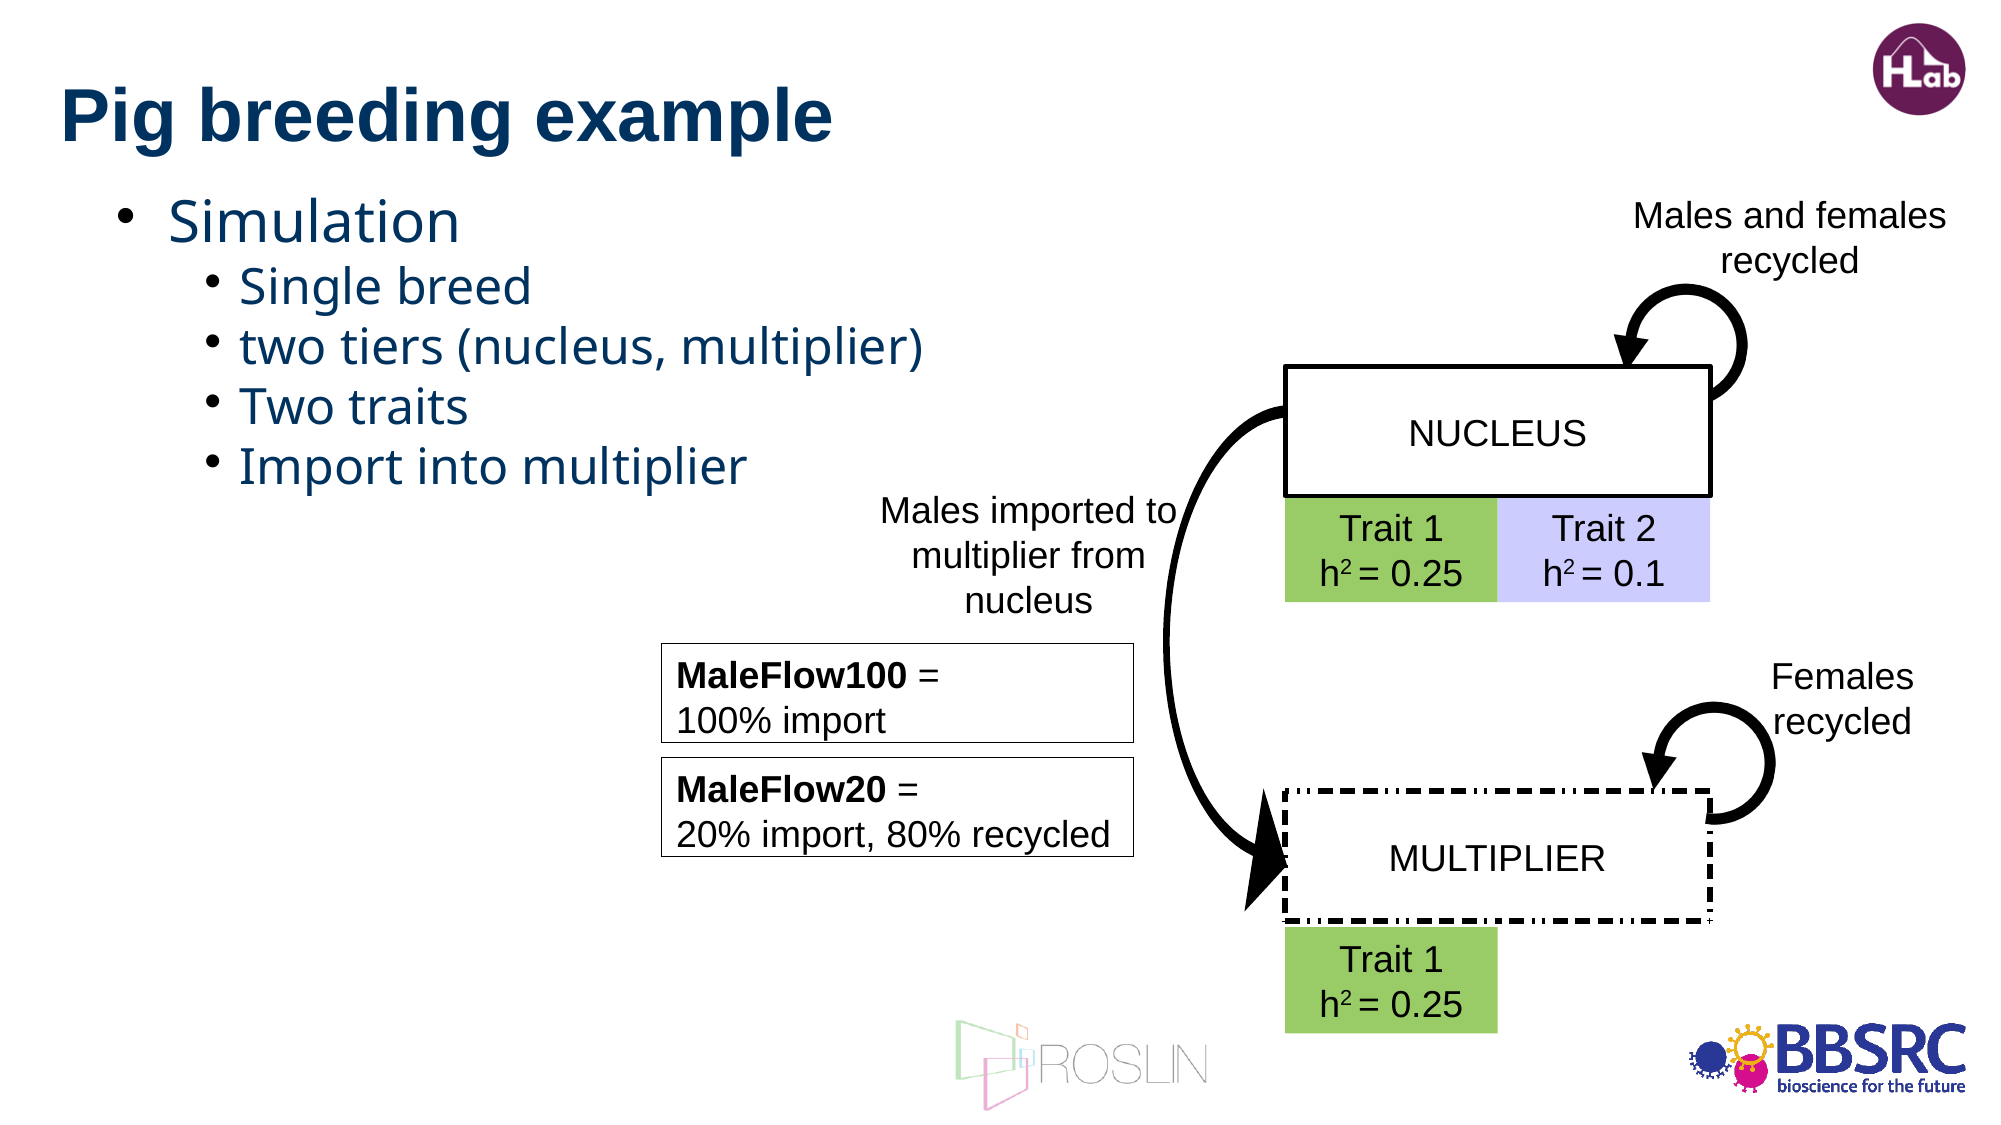

Pig breeding example
Simulation
Single breed
two tiers (nucleus, multiplier)
Two traits
Import into multiplier
Males and females
recycled
NUCLEUS
Males imported to multiplier from nucleus
Trait 1
h2 = 0.25
Trait 2
h2 = 0.1
MaleFlow100 =
100% import
Females
recycled
MaleFlow20 =
20% import, 80% recycled
MULTIPLIER
Trait 1
h2 = 0.25